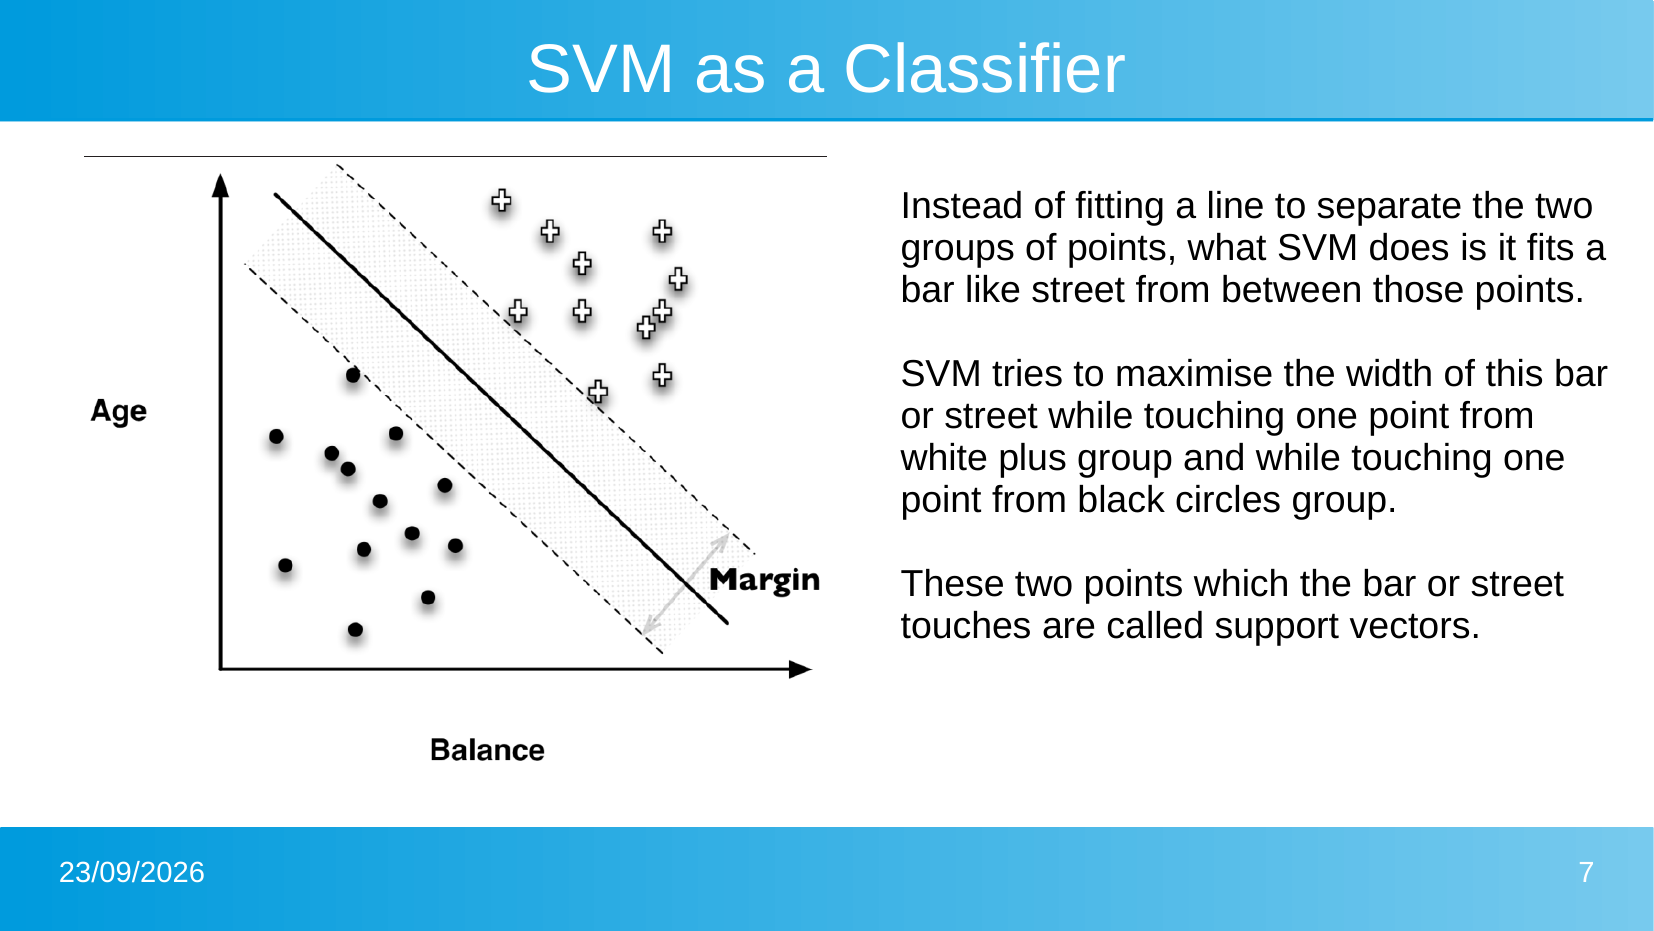

# SVM as a Classifier
Instead of fitting a line to separate the two groups of points, what SVM does is it fits a bar like street from between those points.
SVM tries to maximise the width of this bar or street while touching one point from white plus group and while touching one point from black circles group.
These two points which the bar or street touches are called support vectors.
7